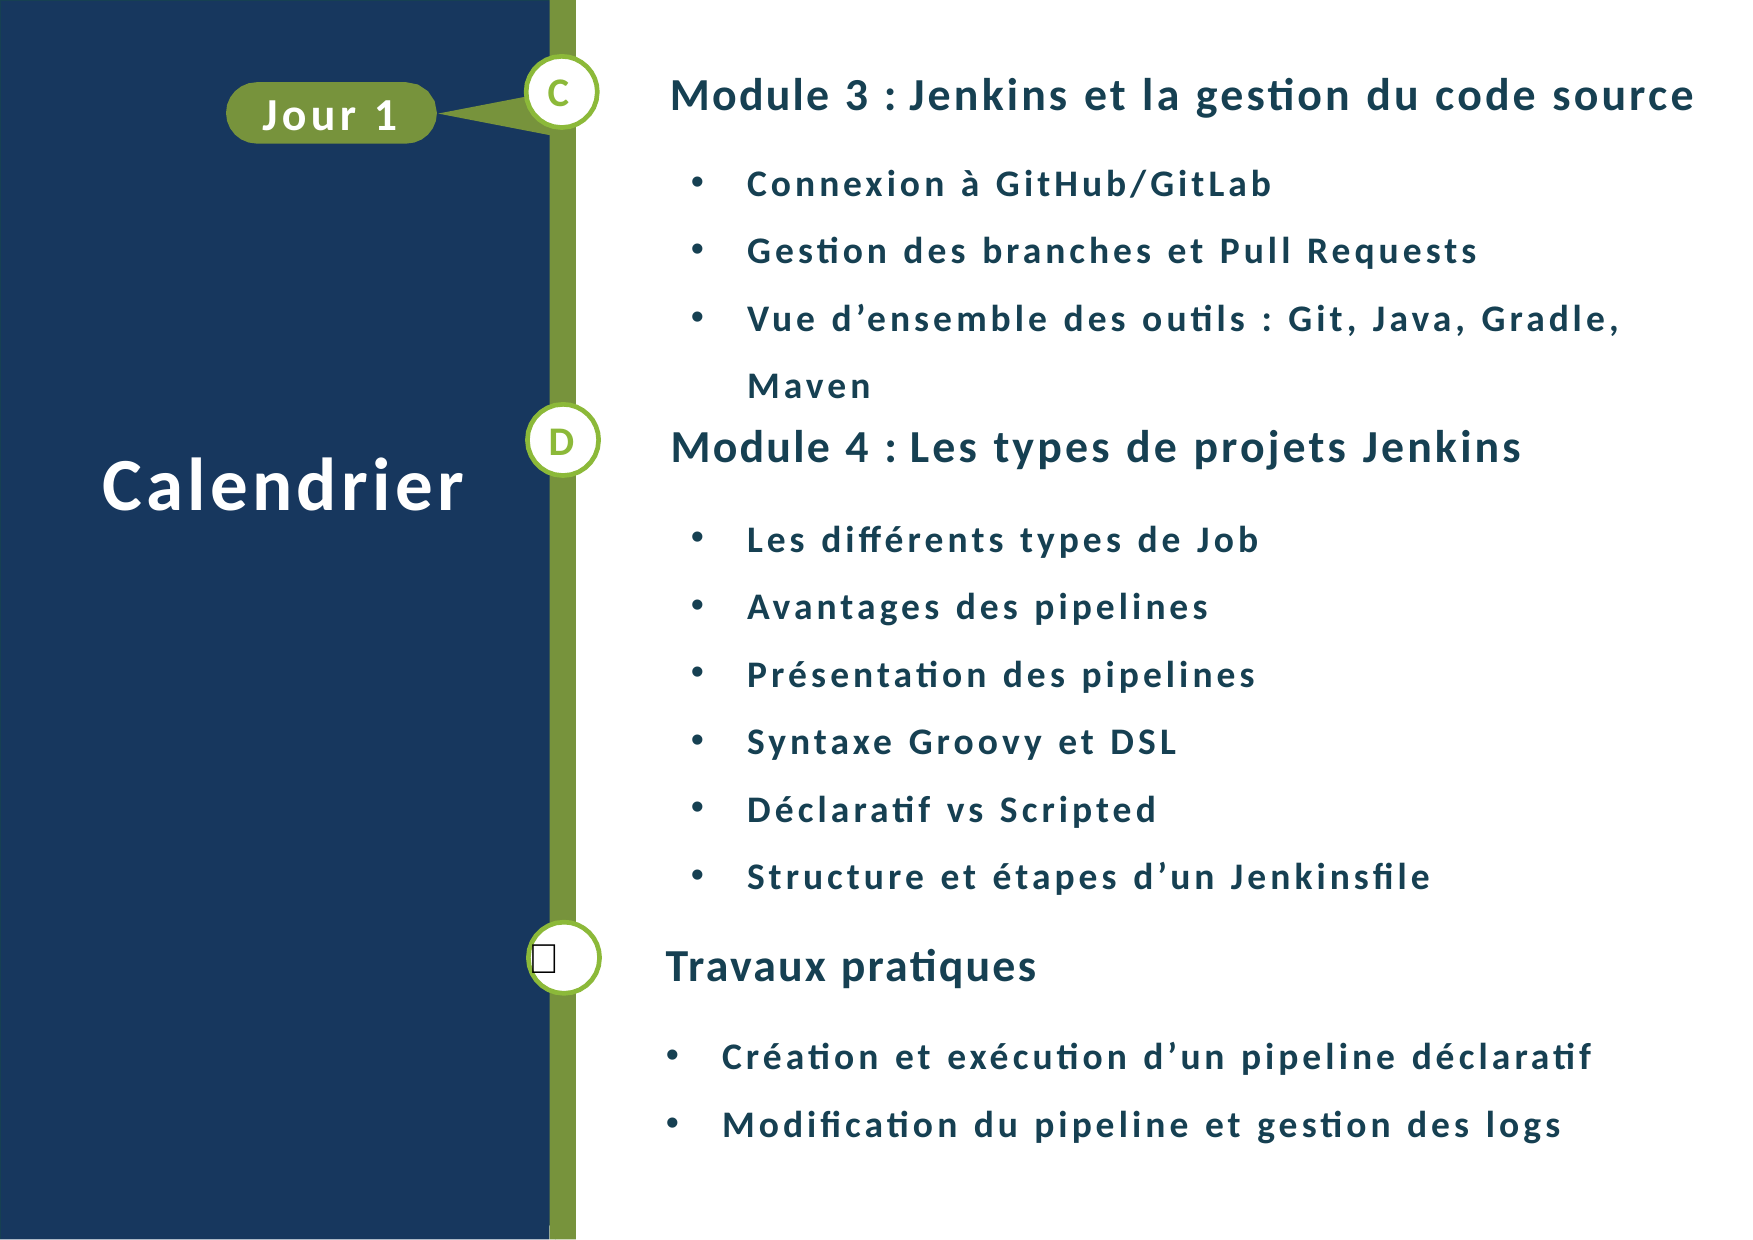

Module 3 : Jenkins et la gestion du code source
C
Jour 1
Connexion à GitHub/GitLab
Gestion des branches et Pull Requests
Vue d’ensemble des outils : Git, Java, Gradle, Maven
D
Module 4 : Les types de projets Jenkins
Calendrier
Les différents types de Job
Avantages des pipelines
Présentation des pipelines
Syntaxe Groovy et DSL
Déclaratif vs Scripted
Structure et étapes d’un Jenkinsfile
🚀
Travaux pratiques
Création et exécution d’un pipeline déclaratif
Modification du pipeline et gestion des logs